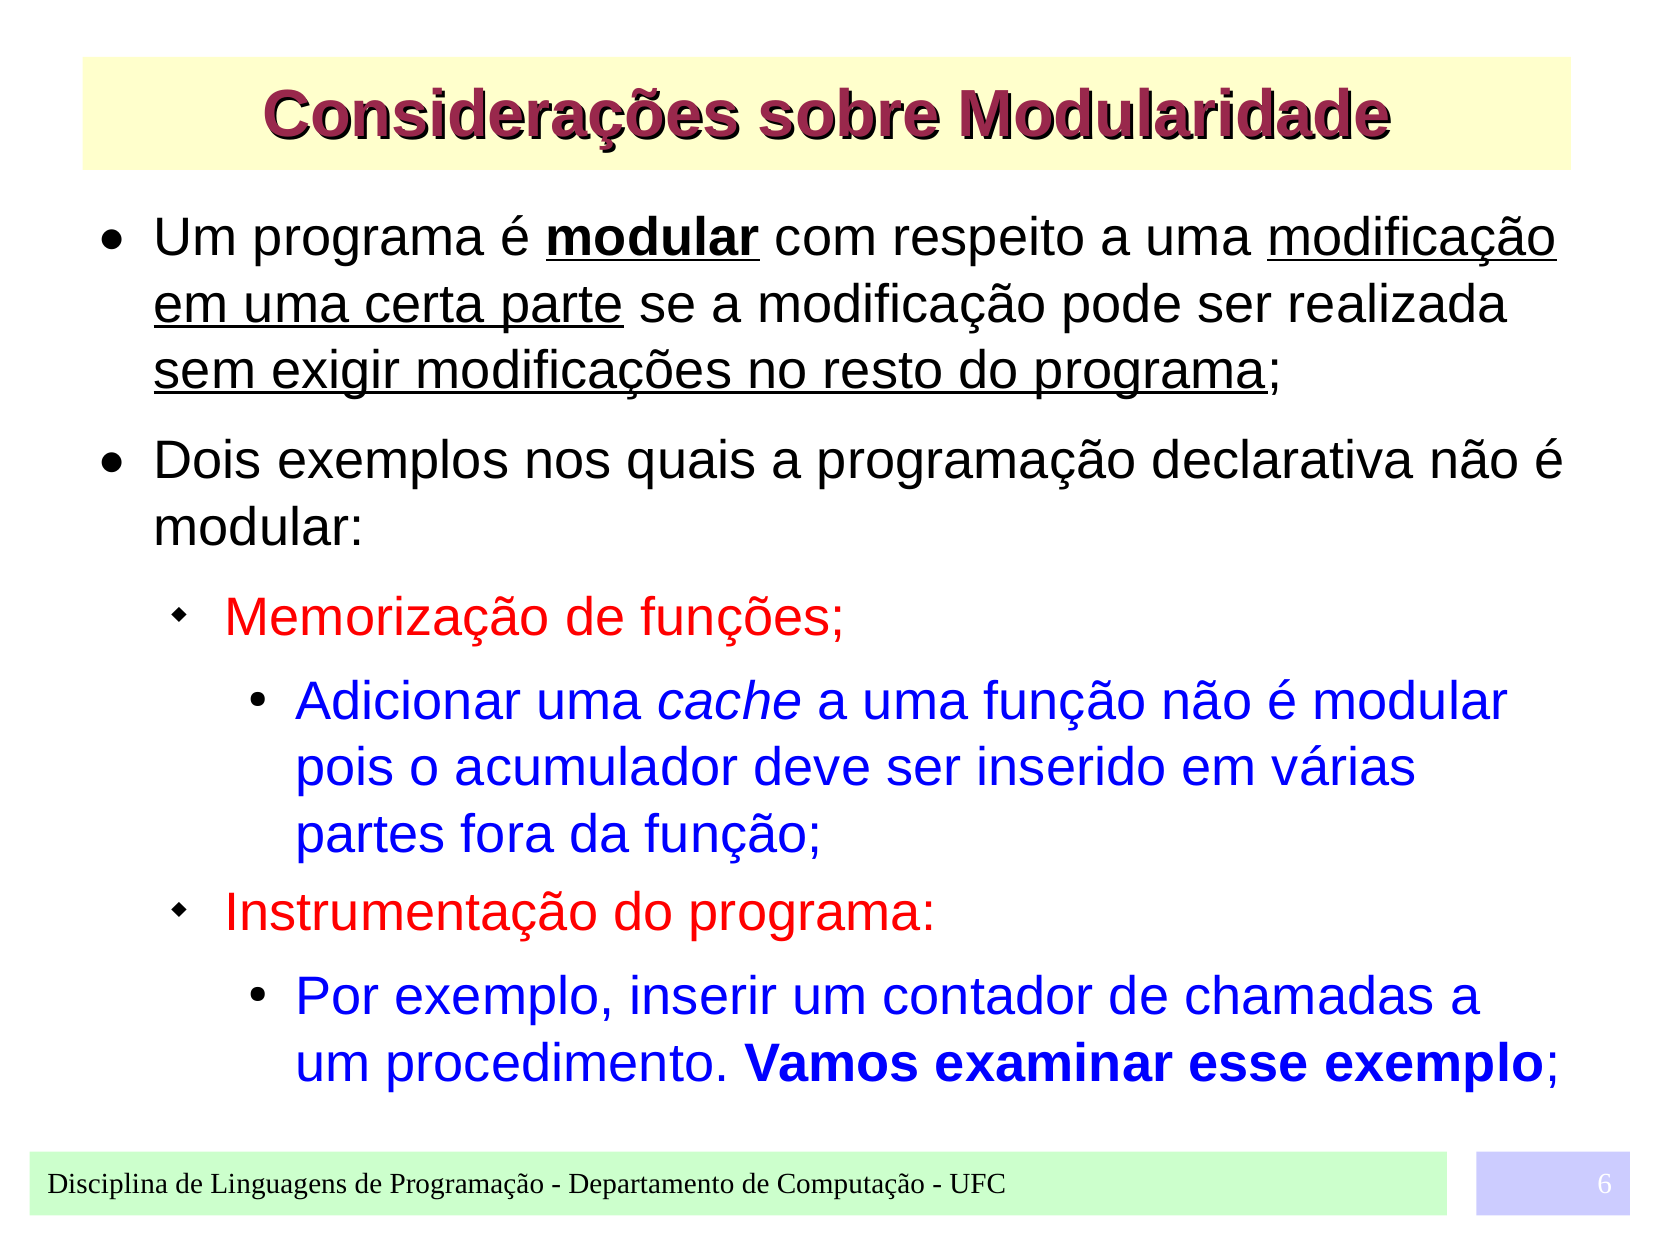

# Considerações sobre Modularidade
Um programa é modular com respeito a uma modificação em uma certa parte se a modificação pode ser realizada sem exigir modificações no resto do programa;
Dois exemplos nos quais a programação declarativa não é modular:
Memorização de funções;
Adicionar uma cache a uma função não é modular pois o acumulador deve ser inserido em várias partes fora da função;
Instrumentação do programa:
Por exemplo, inserir um contador de chamadas a um procedimento. Vamos examinar esse exemplo;
Disciplina de Linguagens de Programação - Departamento de Computação - UFC
6